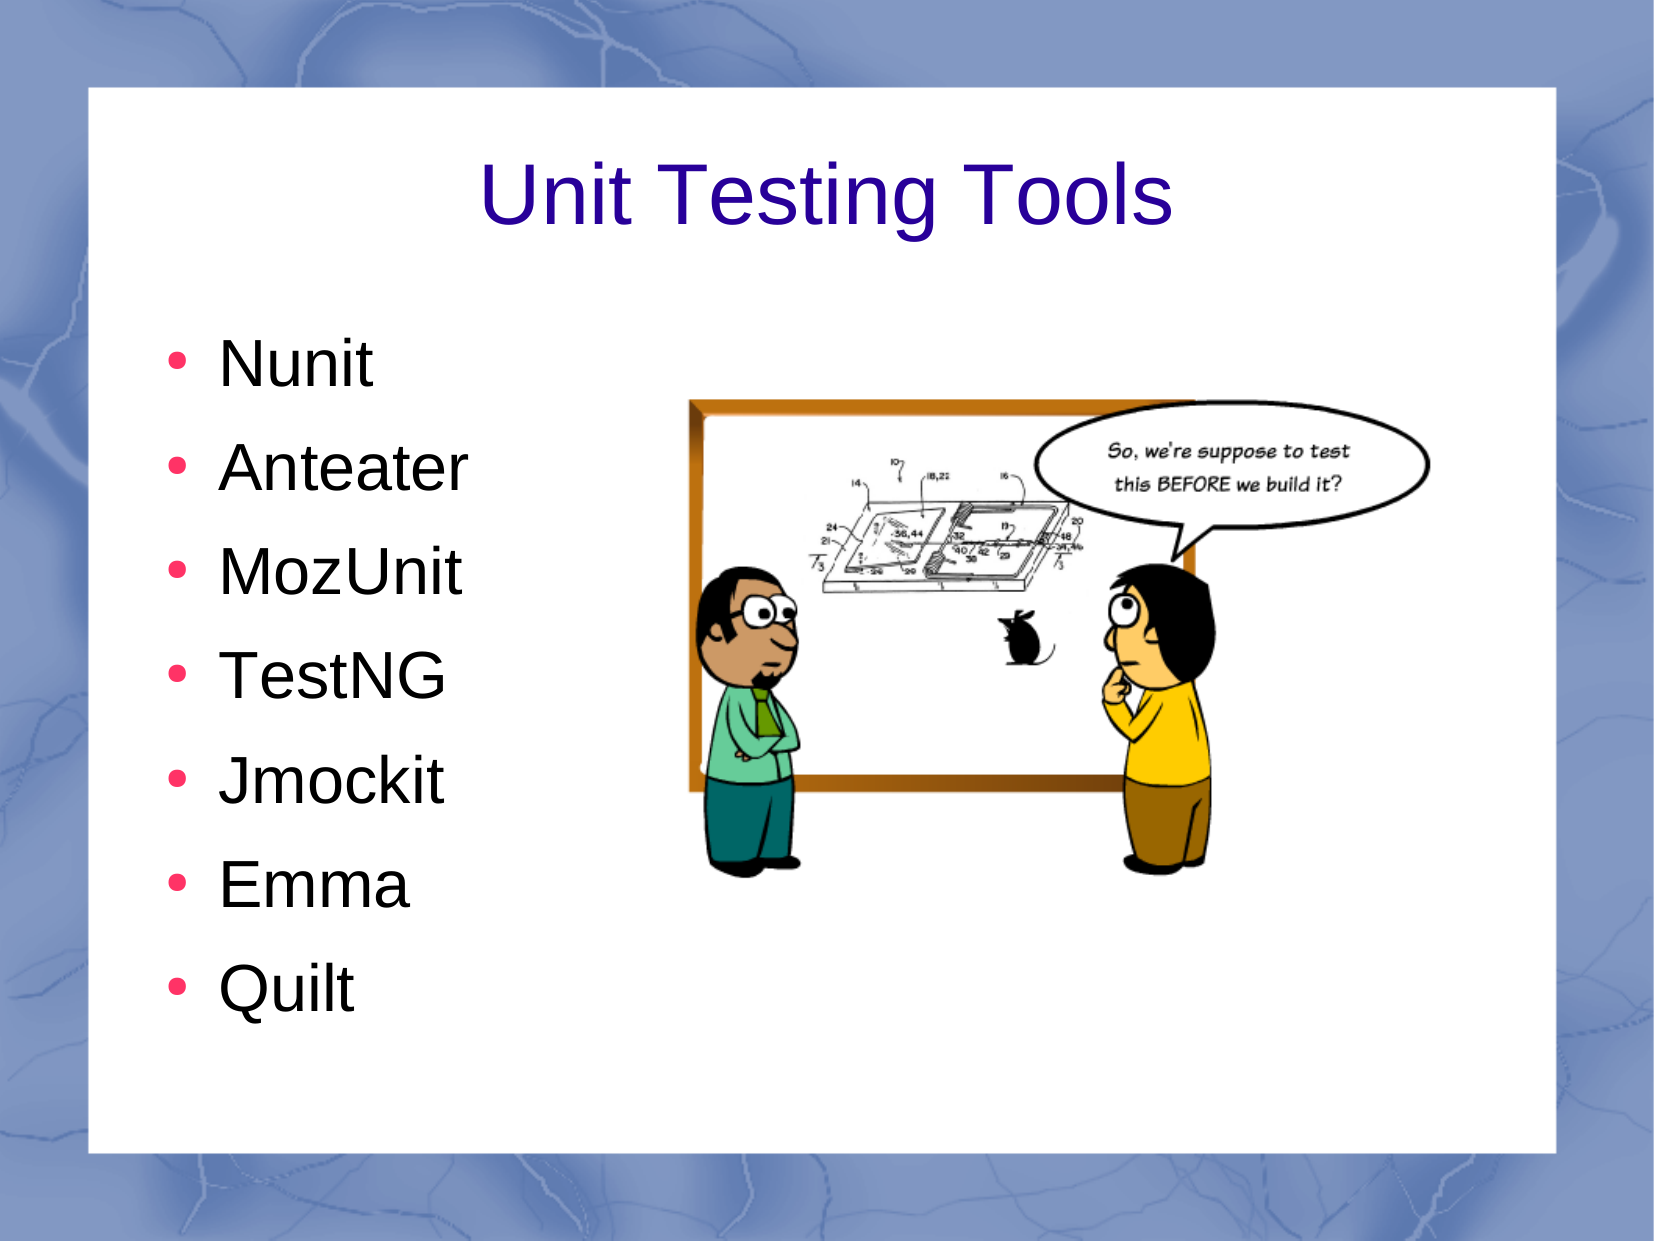

# Unit Testing Tools
Nunit
Anteater
MozUnit
TestNG
Jmockit
Emma
Quilt